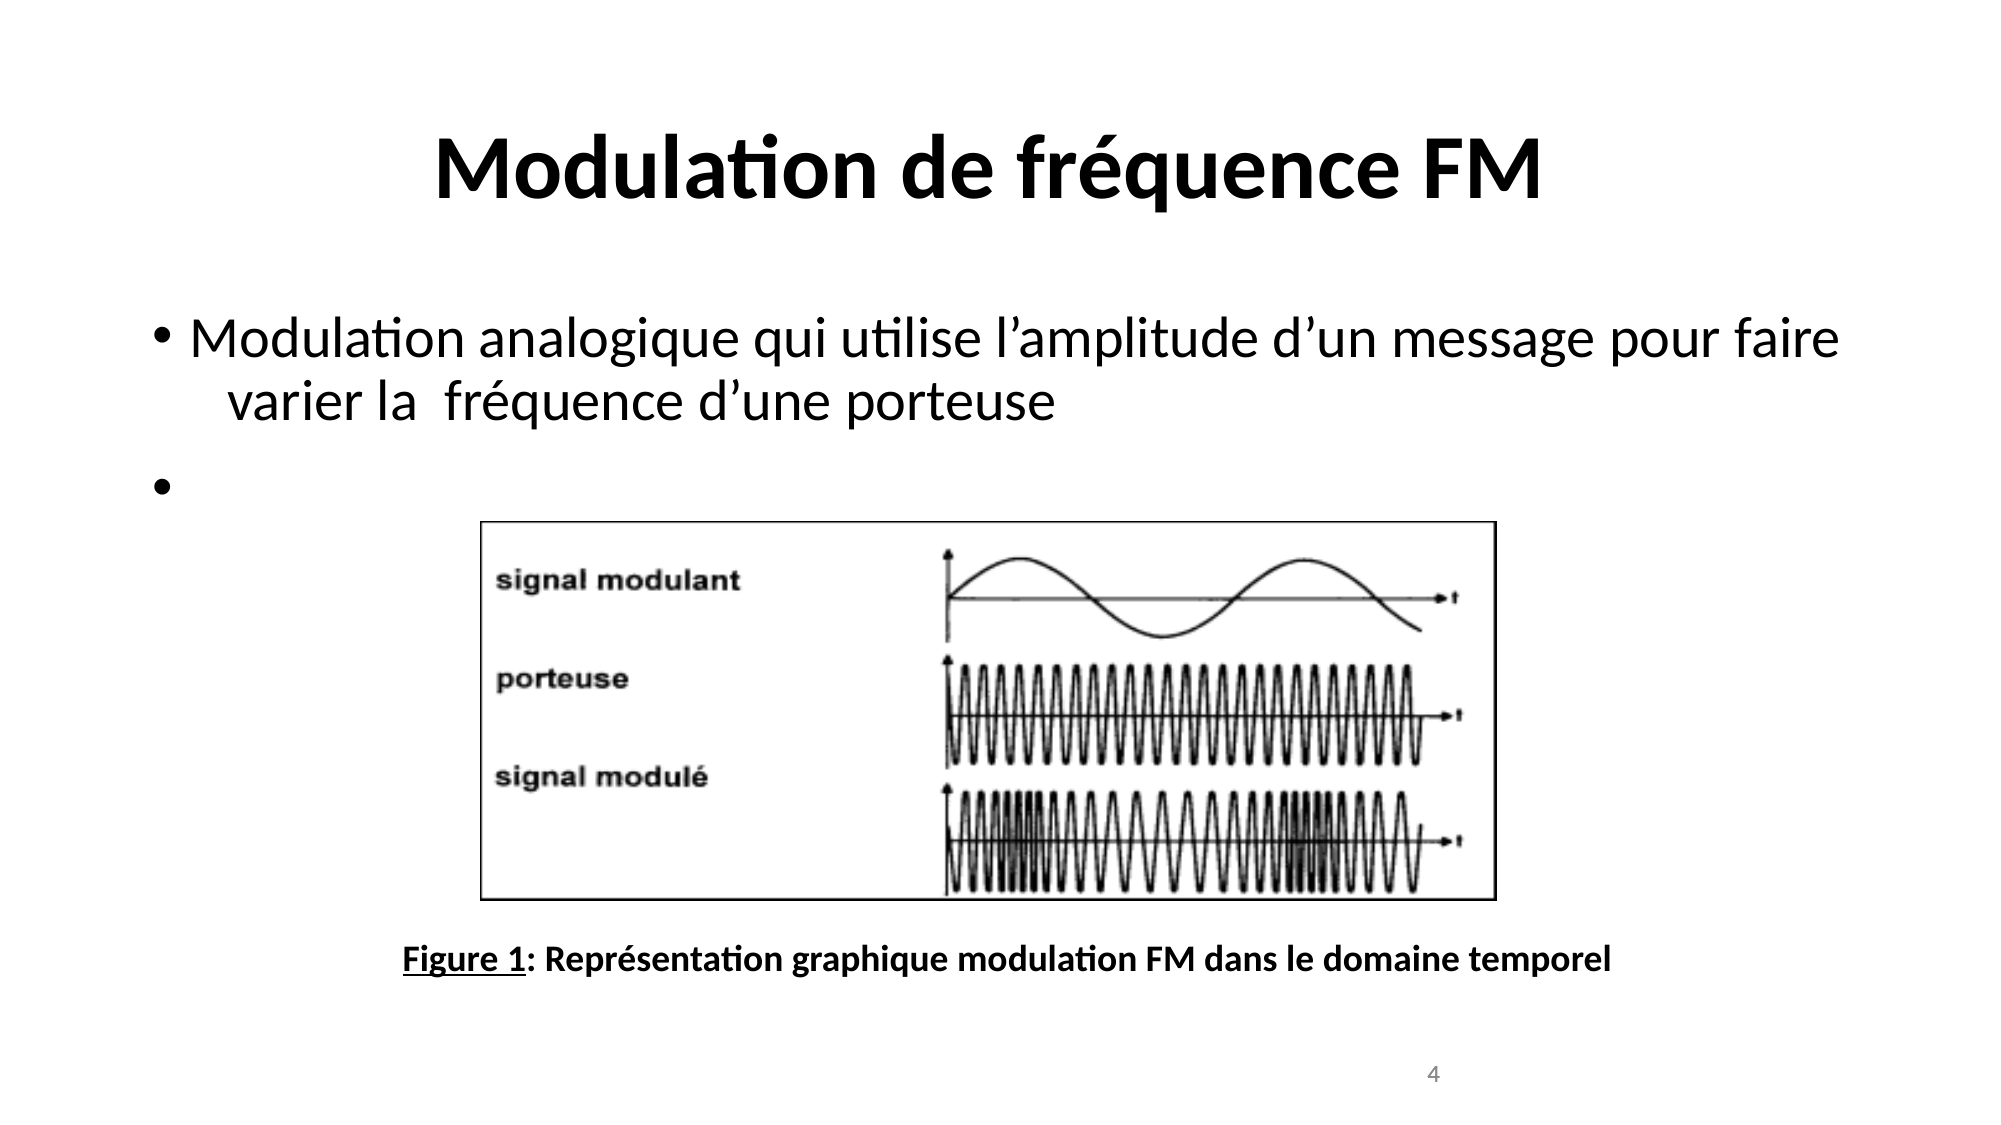

# Modulation de fréquence FM
Modulation analogique qui utilise l’amplitude d’un message pour faire varier la fréquence d’une porteuse
Figure 1: Représentation graphique modulation FM dans le domaine temporel
4
4